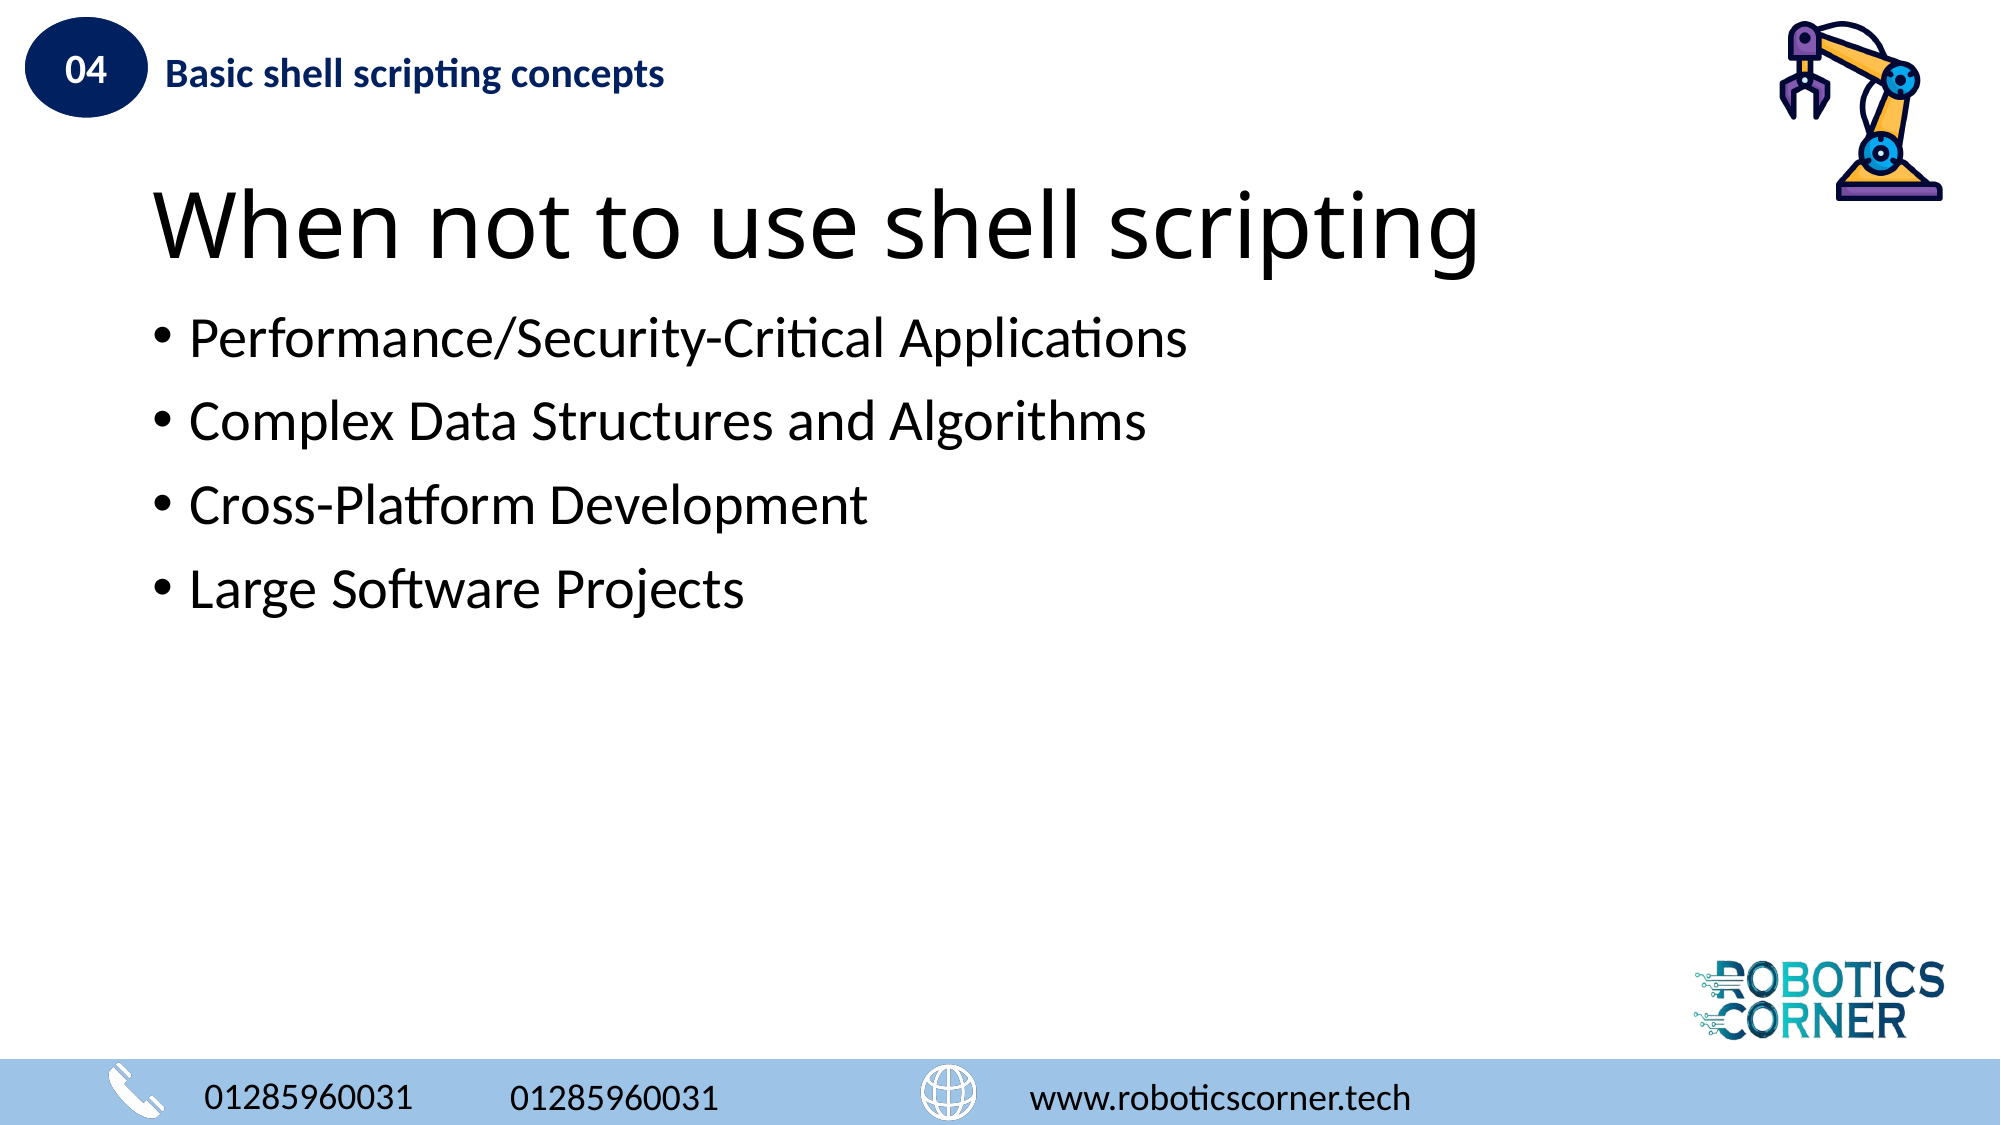

04
Basic shell scripting concepts
# When not to use shell scripting
Performance/Security-Critical Applications
Complex Data Structures and Algorithms
Cross-Platform Development
Large Software Projects
01285960031
01285960031
www.roboticscorner.tech